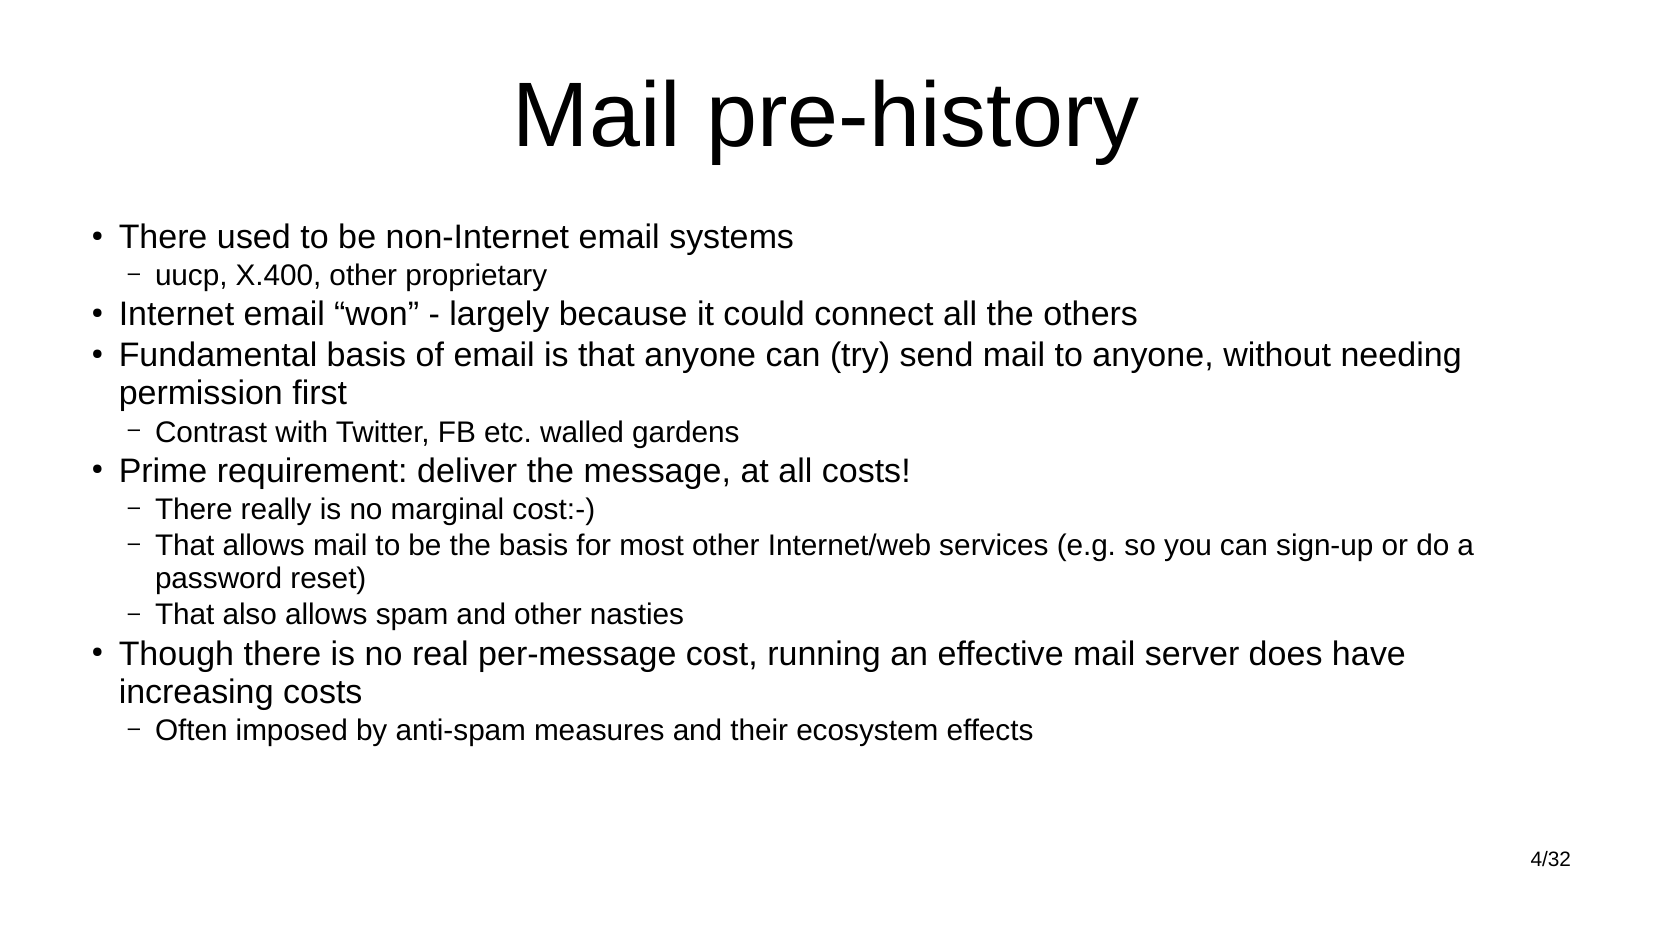

# Mail pre-history
There used to be non-Internet email systems
uucp, X.400, other proprietary
Internet email “won” - largely because it could connect all the others
Fundamental basis of email is that anyone can (try) send mail to anyone, without needing permission first
Contrast with Twitter, FB etc. walled gardens
Prime requirement: deliver the message, at all costs!
There really is no marginal cost:-)
That allows mail to be the basis for most other Internet/web services (e.g. so you can sign-up or do a password reset)
That also allows spam and other nasties
Though there is no real per-message cost, running an effective mail server does have increasing costs
Often imposed by anti-spam measures and their ecosystem effects
4